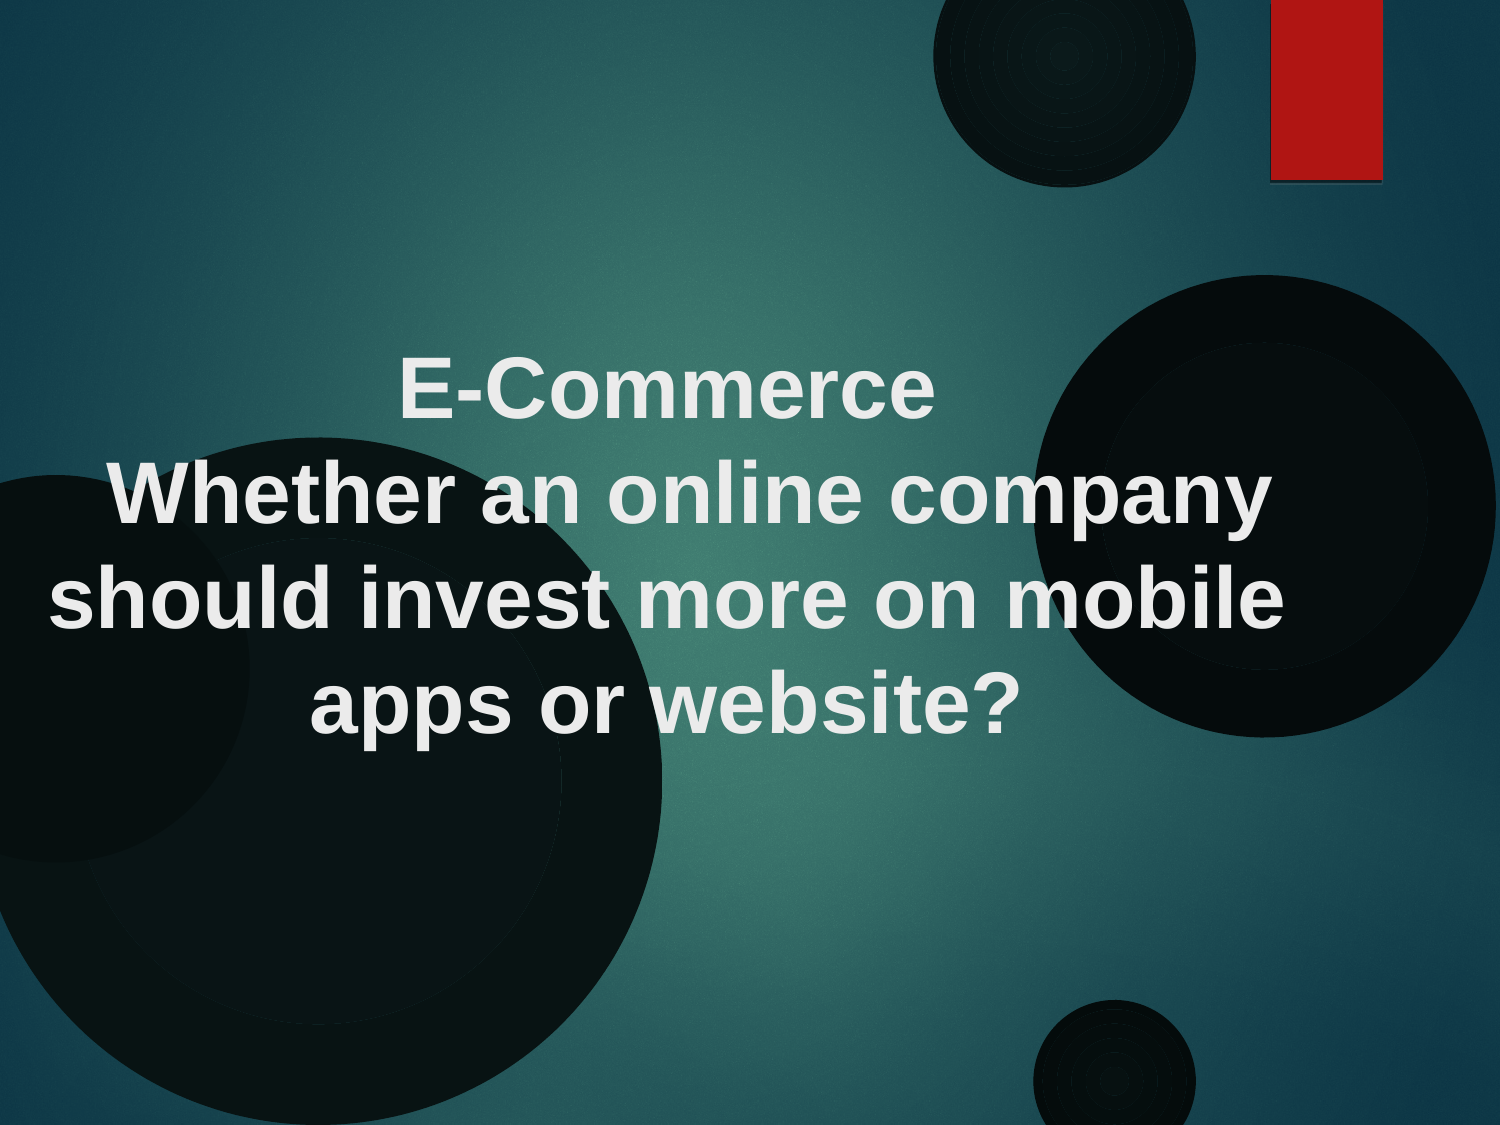

# E-Commerce Whether an online company should invest more on mobile apps or website?